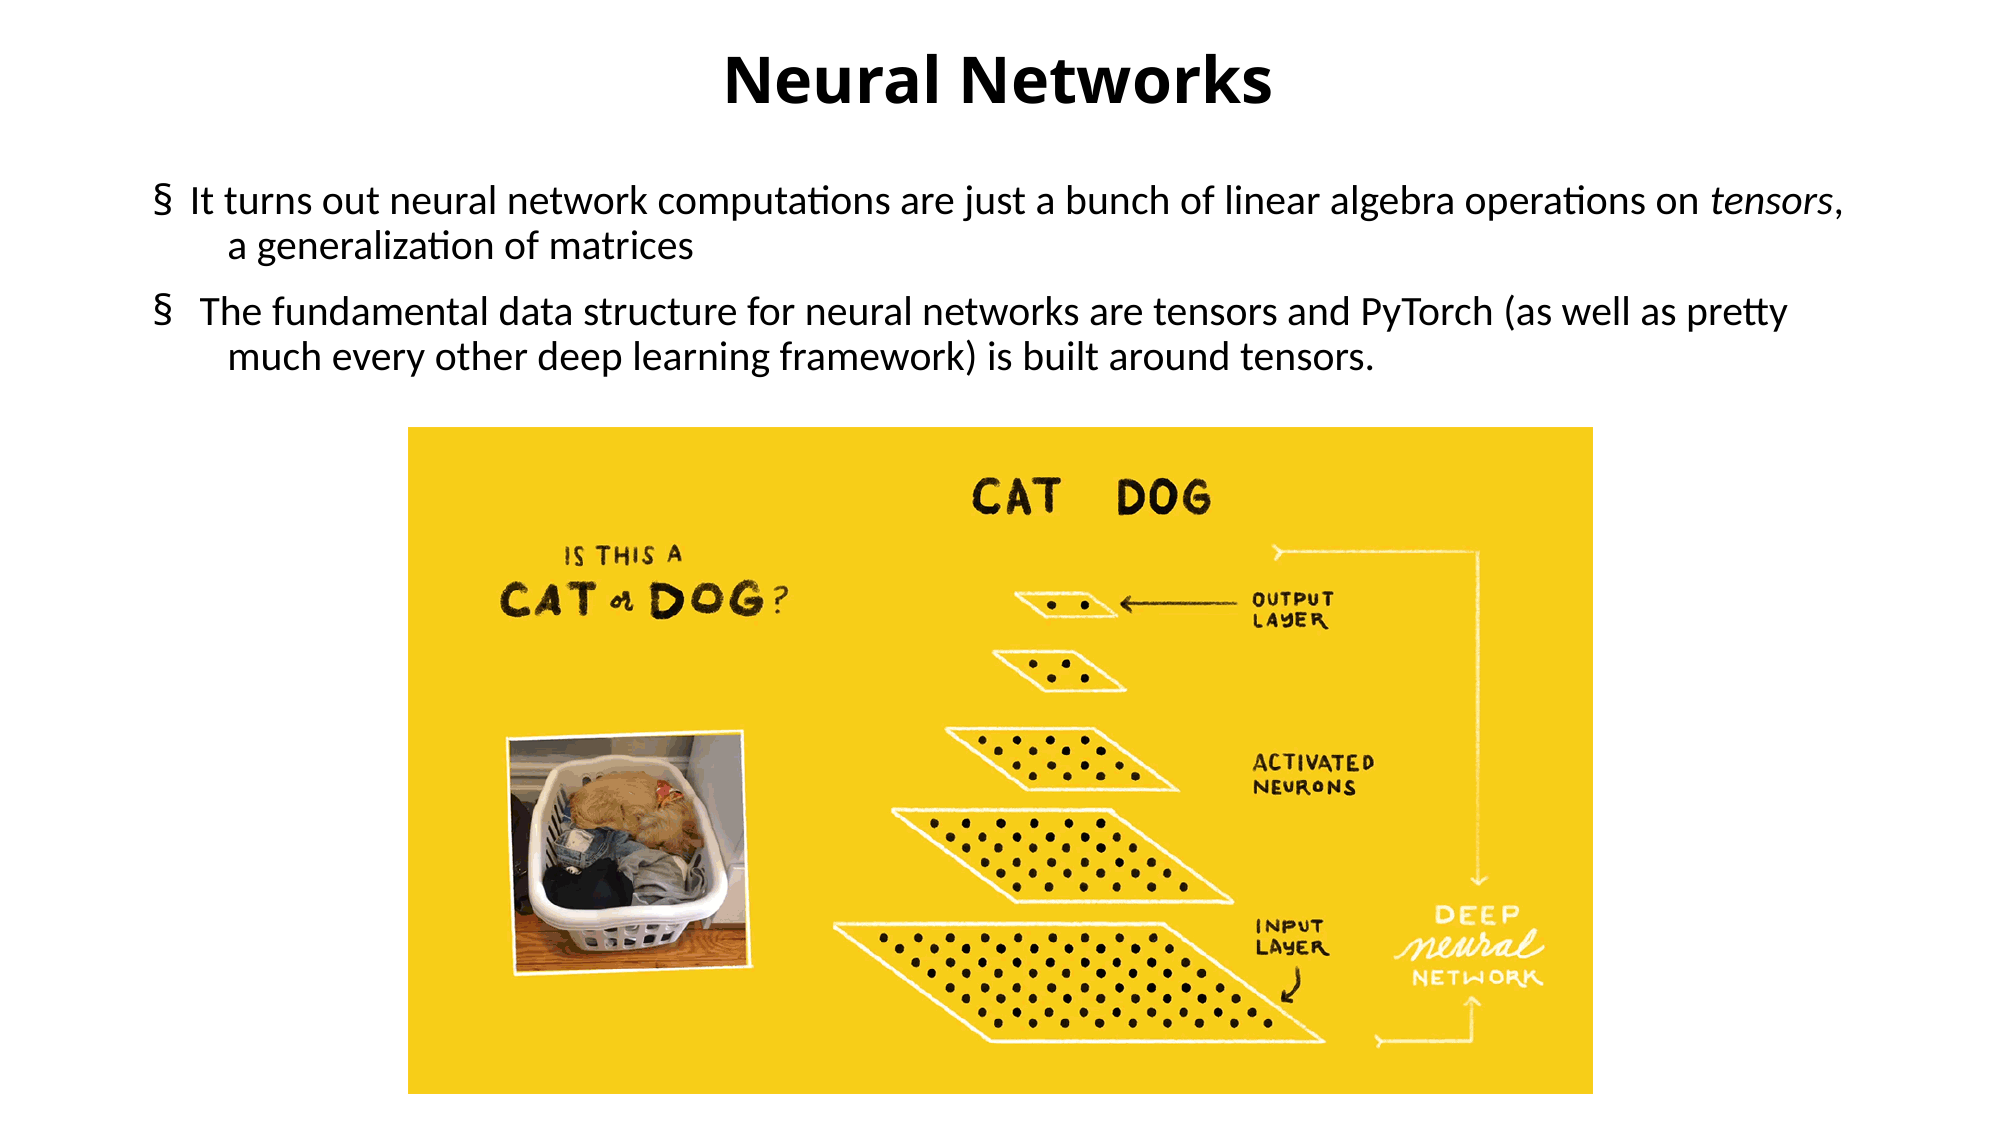

# Neural Networks
It turns out neural network computations are just a bunch of linear algebra operations on tensors, a generalization of matrices
 The fundamental data structure for neural networks are tensors and PyTorch (as well as pretty much every other deep learning framework) is built around tensors.